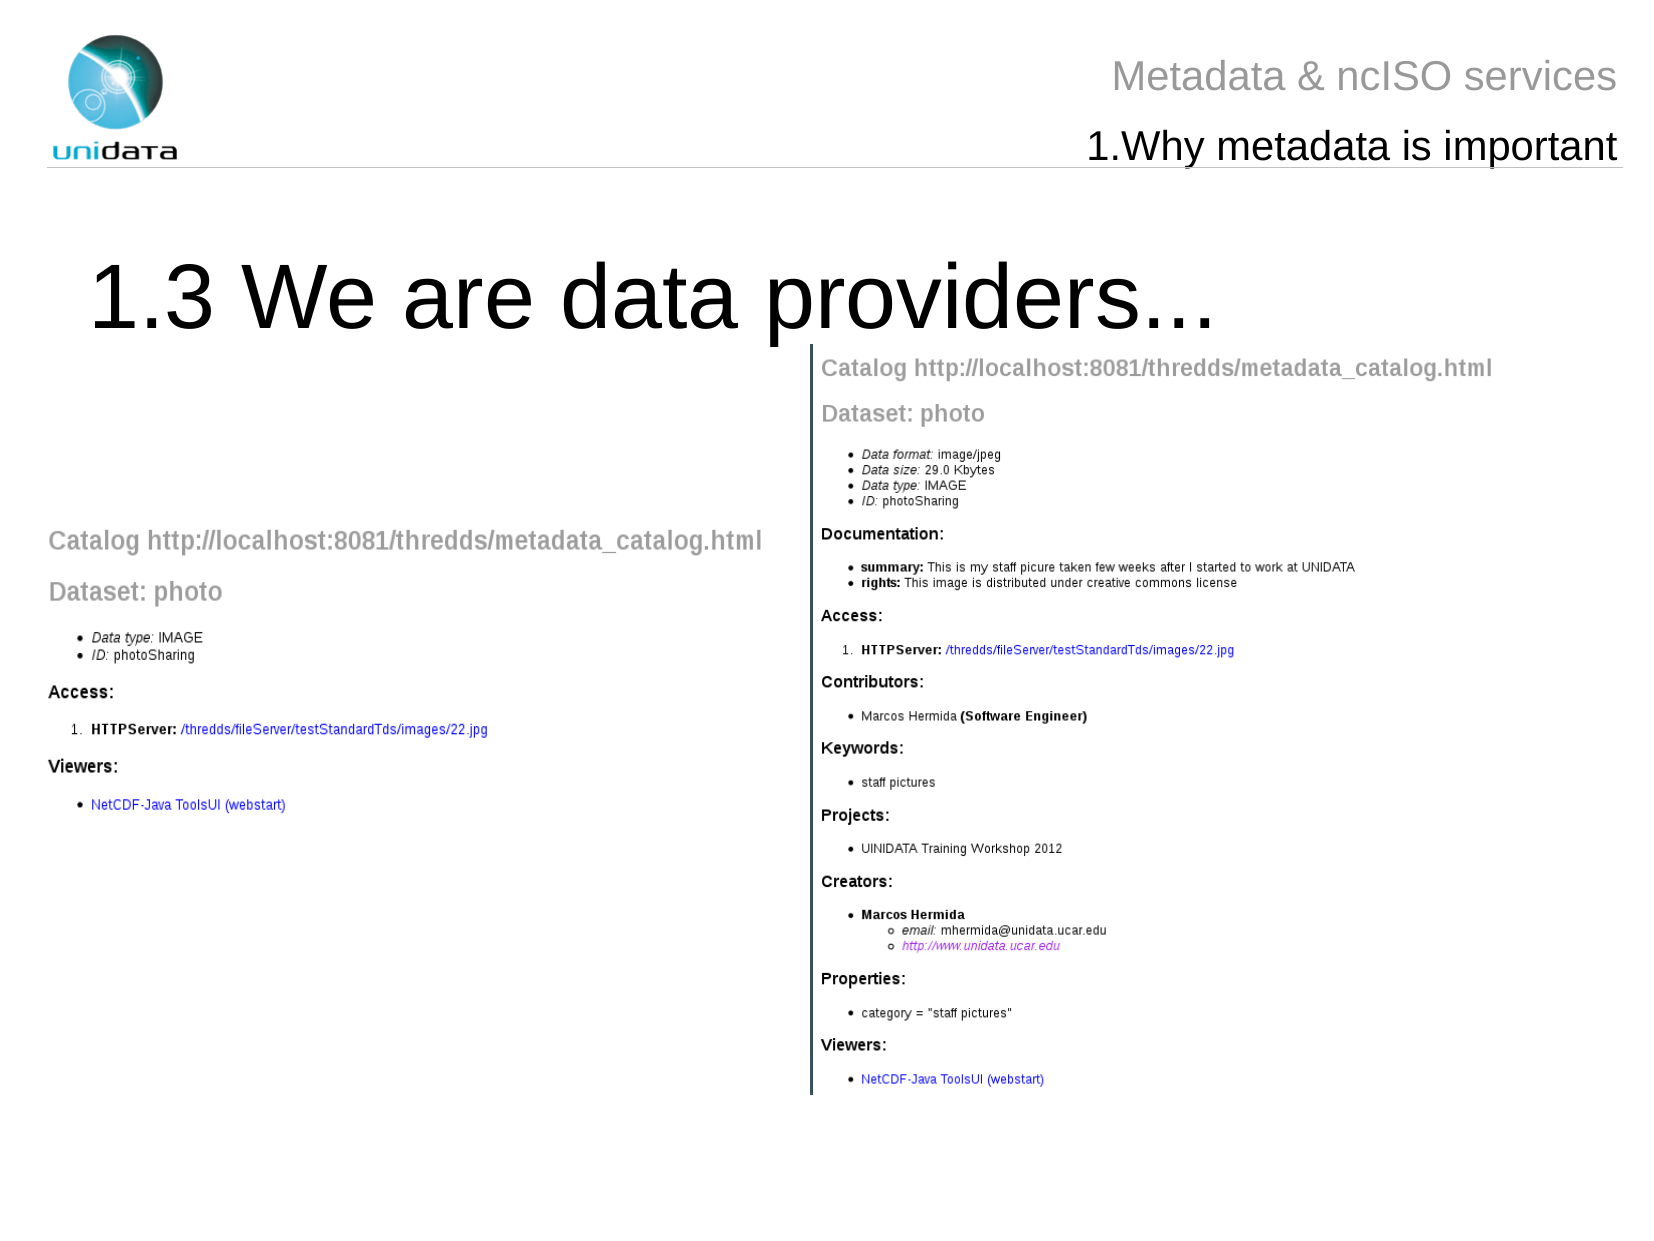

Metadata & ncISO services
1.Why metadata is important
# 1.3 We are data providers...